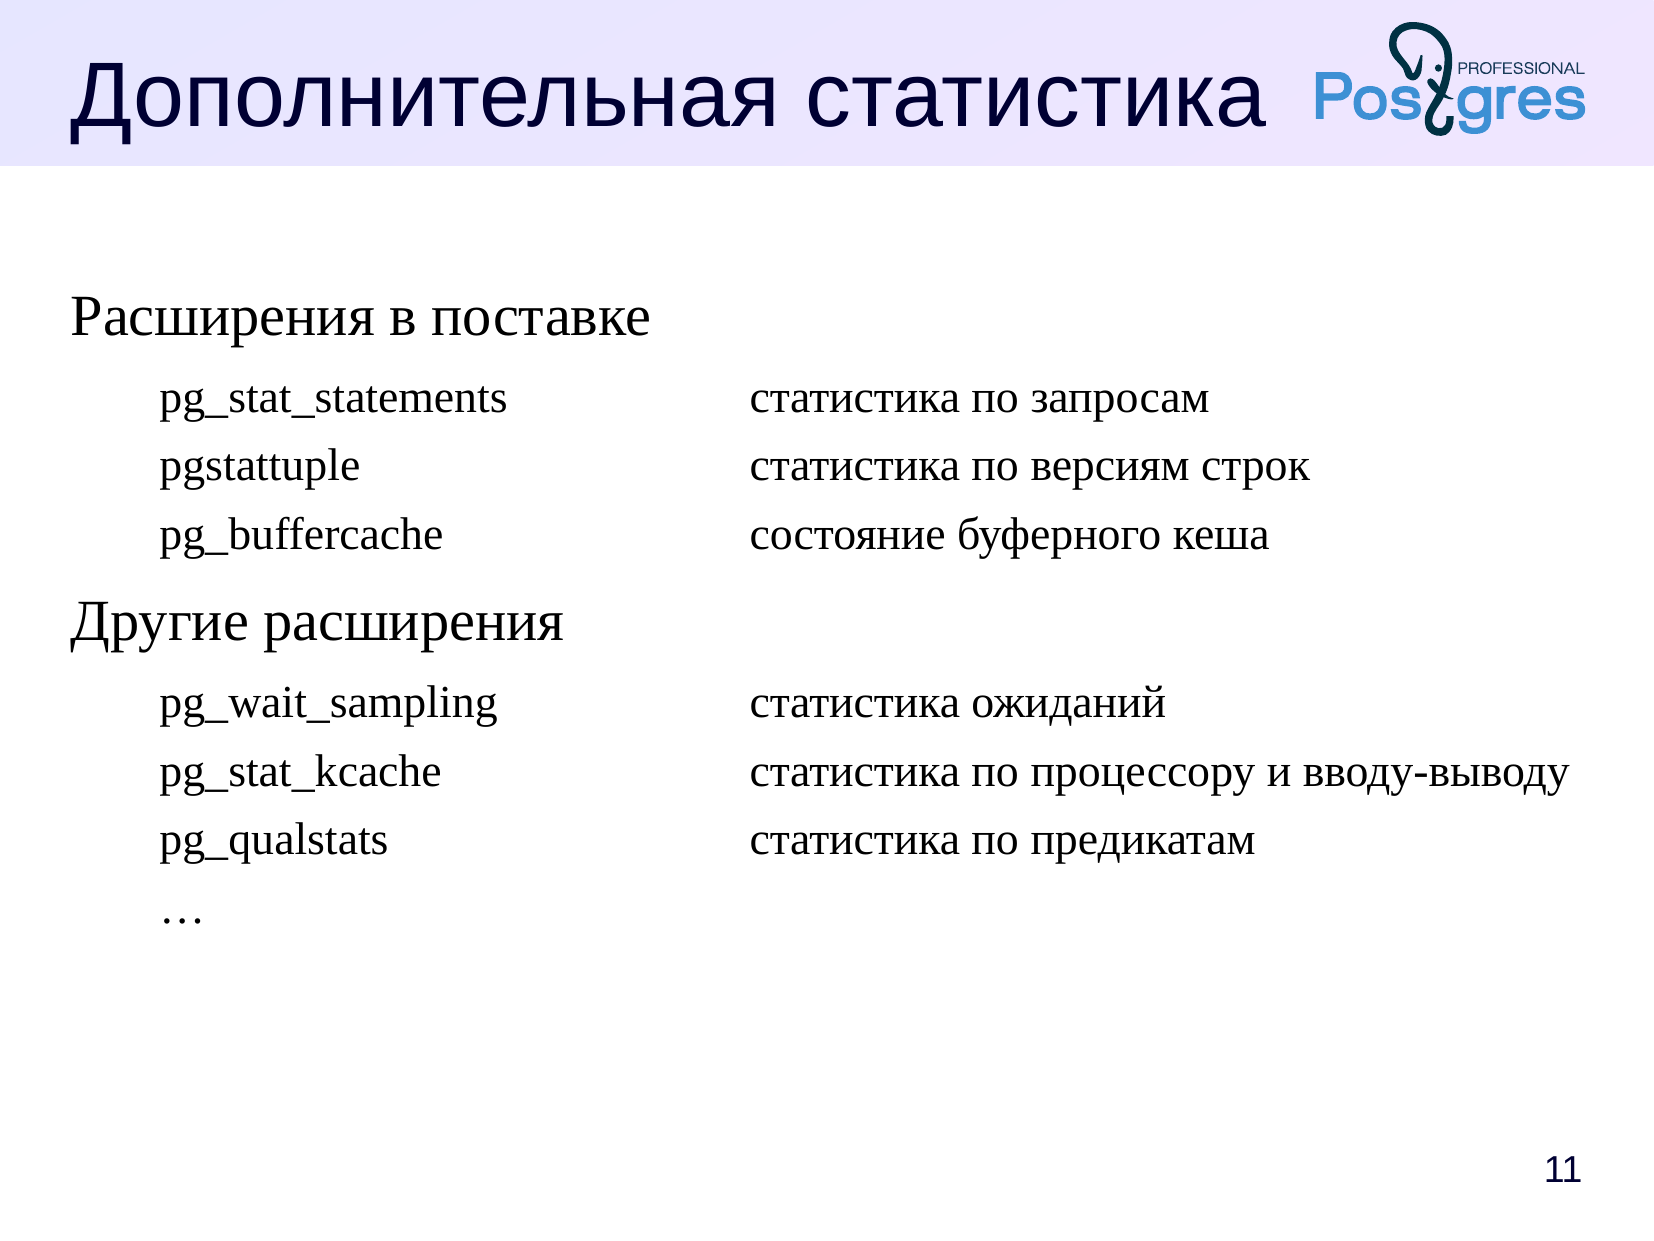

# Дополнительная статистика
Расширения в поставке
pg_stat_statements	статистика по запросам
pgstattuple	статистика по версиям строк
pg_buffercache	состояние буферного кеша
Другие расширения
pg_wait_sampling	статистика ожиданий
pg_stat_kcache	статистика по процессору и вводу-выводу
pg_qualstats	статистика по предикатам
…